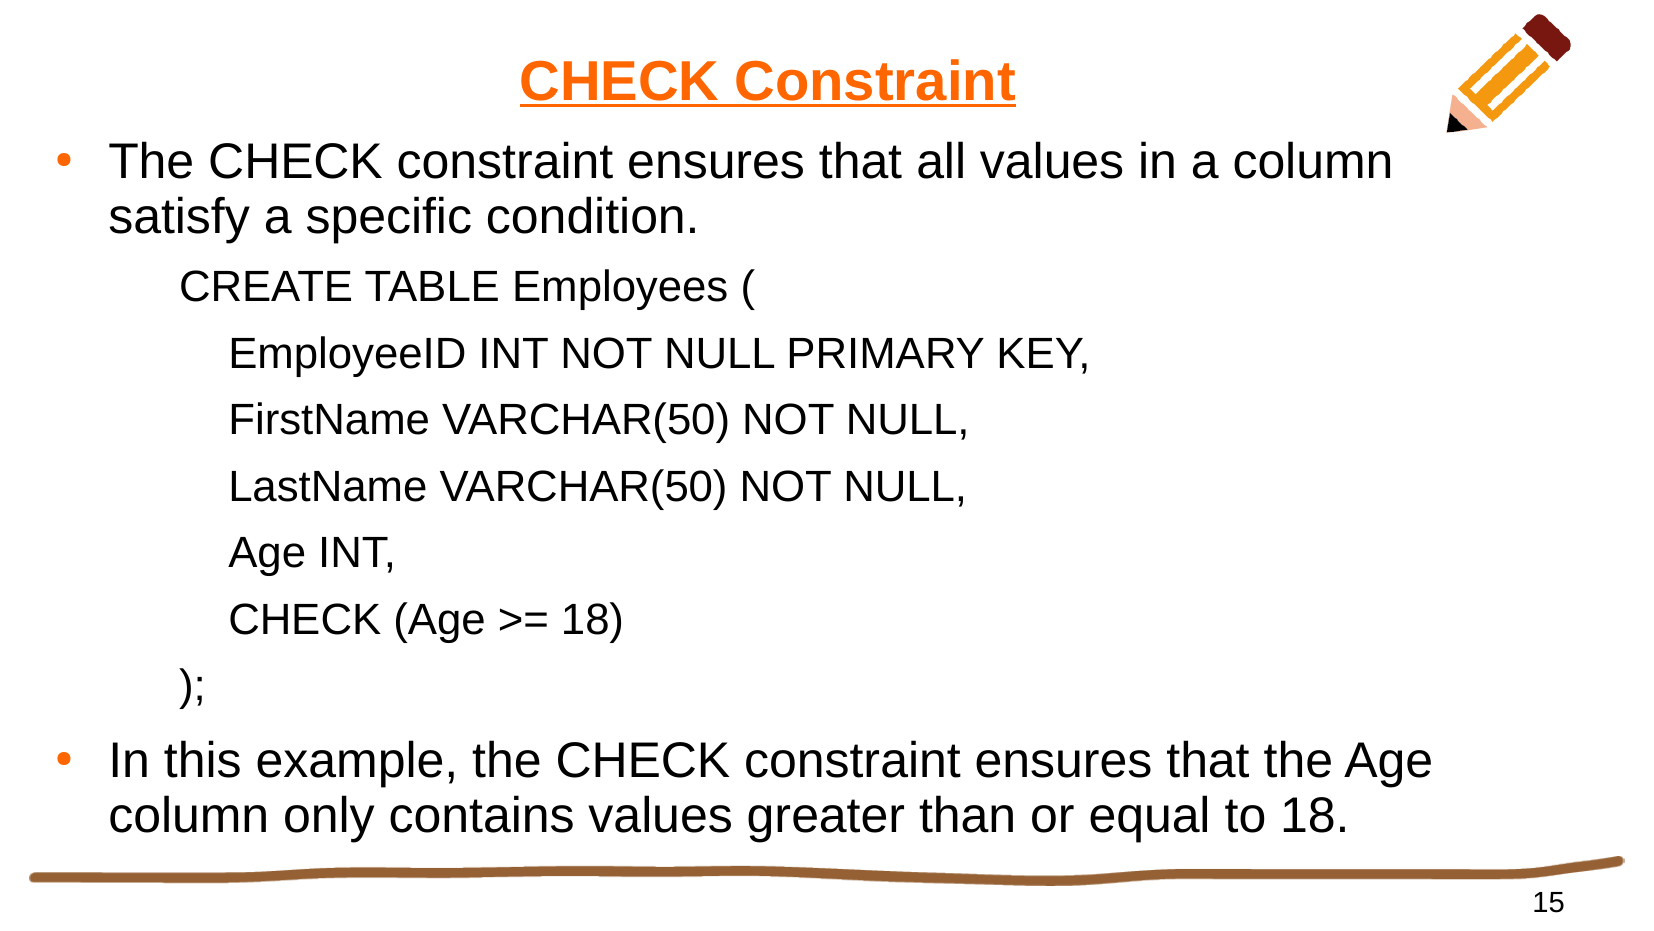

# CHECK Constraint
The CHECK constraint ensures that all values in a column satisfy a specific condition.
CREATE TABLE Employees (
 EmployeeID INT NOT NULL PRIMARY KEY,
 FirstName VARCHAR(50) NOT NULL,
 LastName VARCHAR(50) NOT NULL,
 Age INT,
 CHECK (Age >= 18)
);
In this example, the CHECK constraint ensures that the Age column only contains values greater than or equal to 18.
15